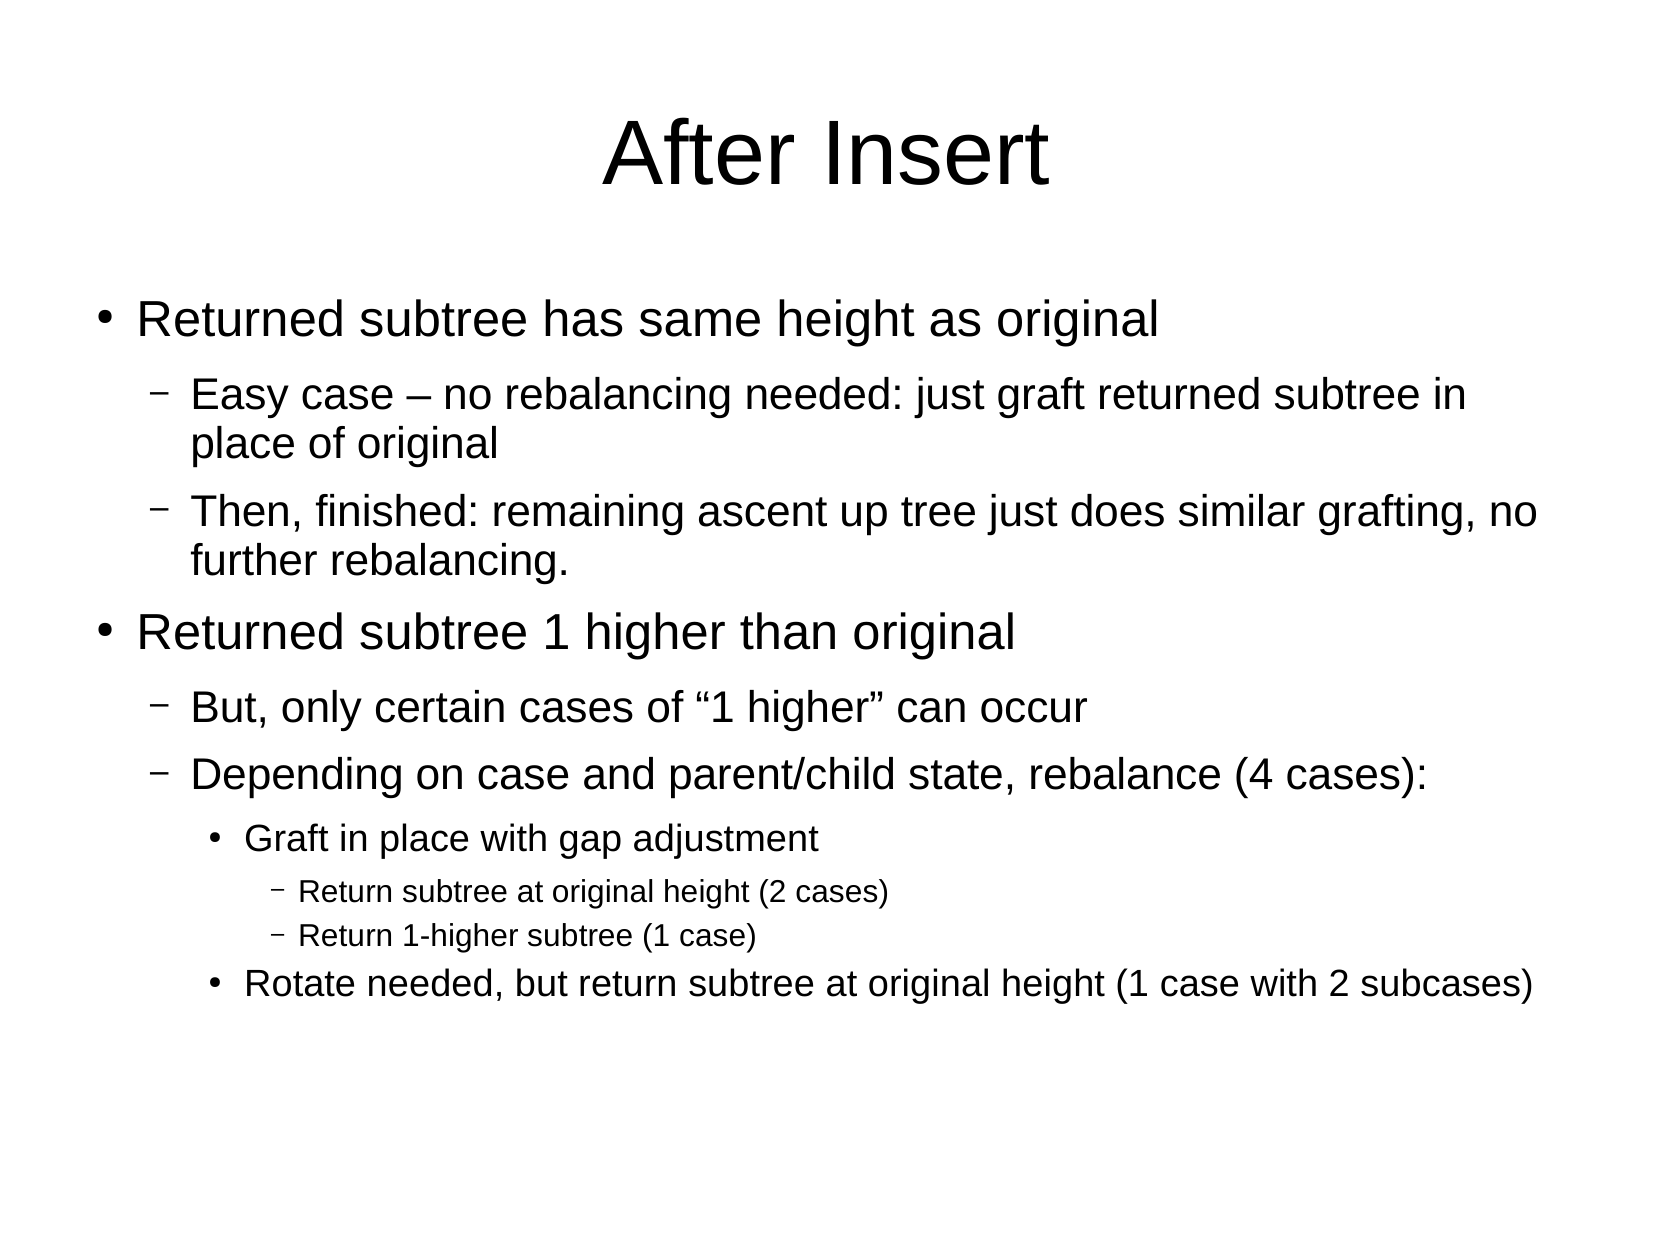

# After Insert
Returned subtree has same height as original
Easy case – no rebalancing needed: just graft returned subtree in place of original
Then, finished: remaining ascent up tree just does similar grafting, no further rebalancing.
Returned subtree 1 higher than original
But, only certain cases of “1 higher” can occur
Depending on case and parent/child state, rebalance (4 cases):
Graft in place with gap adjustment
Return subtree at original height (2 cases)
Return 1-higher subtree (1 case)
Rotate needed, but return subtree at original height (1 case with 2 subcases)